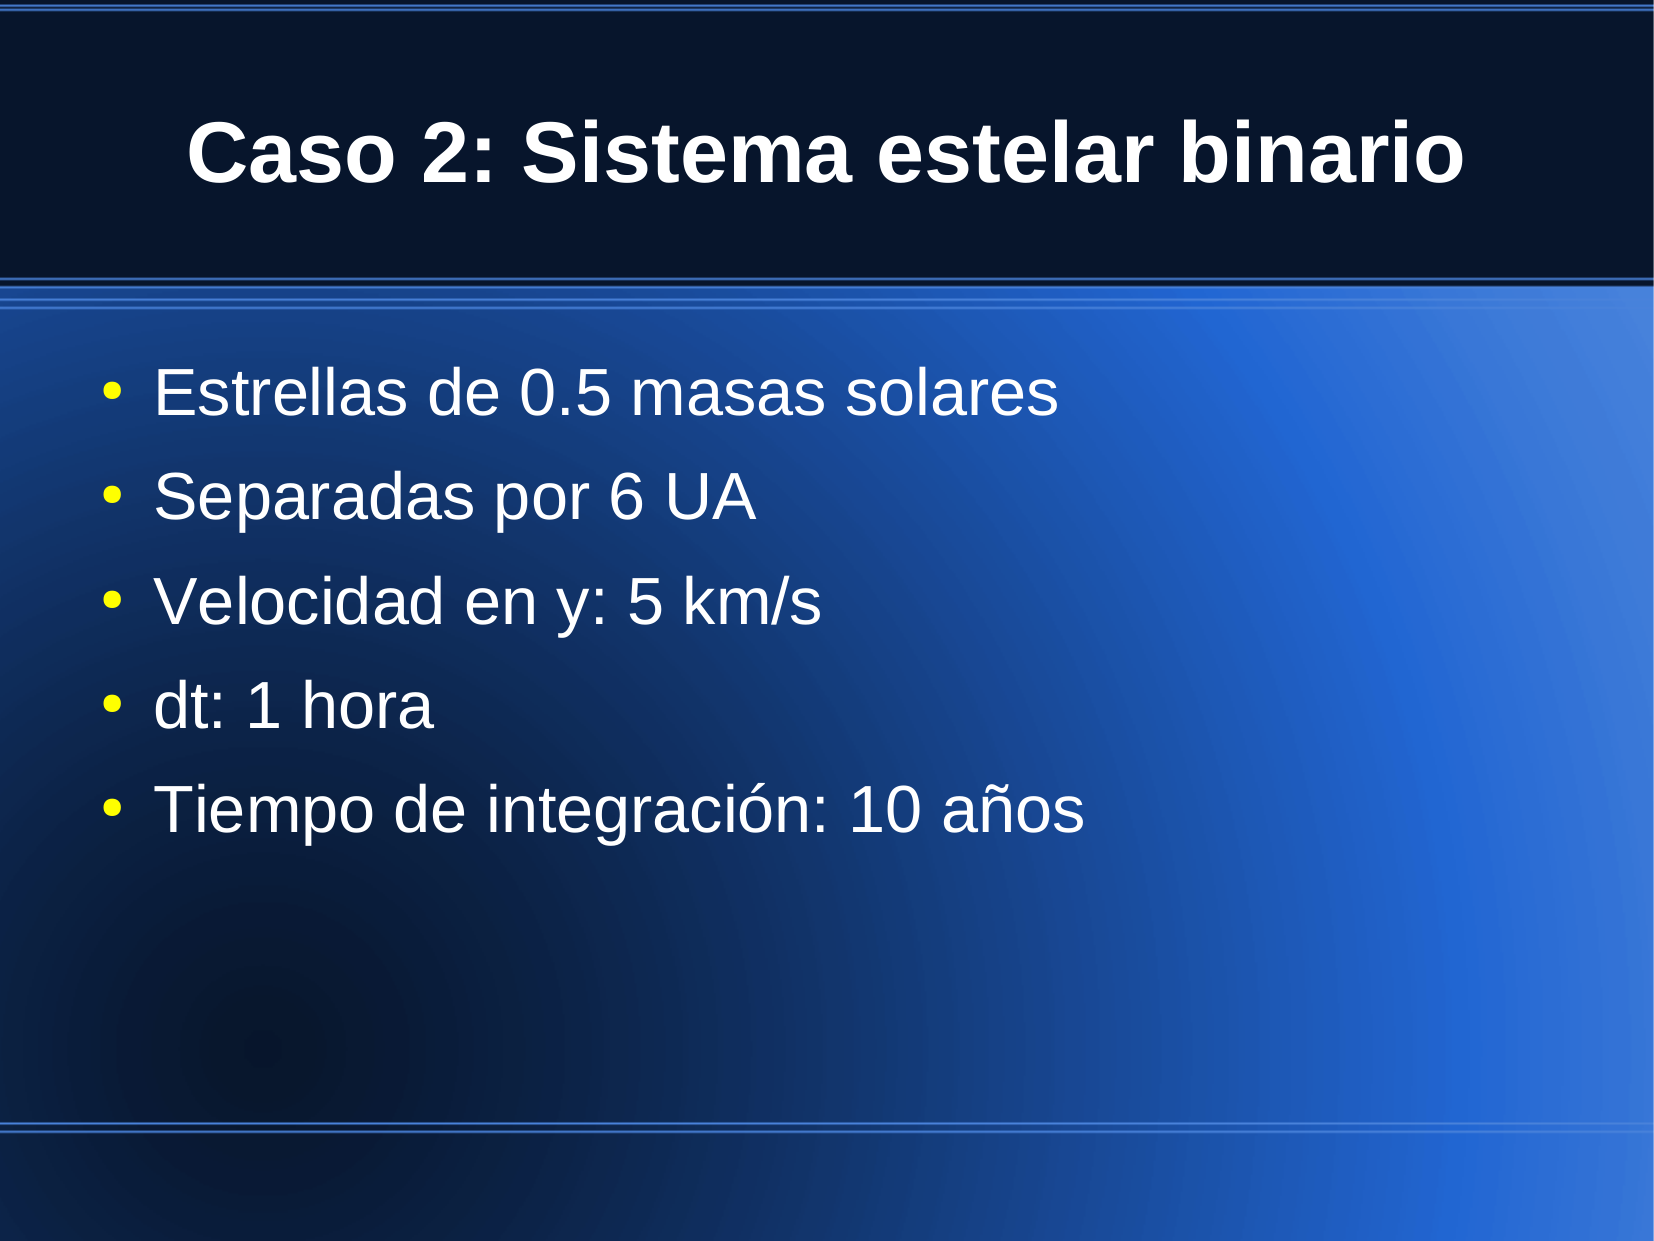

# Caso 2: Sistema estelar binario
Estrellas de 0.5 masas solares
Separadas por 6 UA
Velocidad en y: 5 km/s
dt: 1 hora
Tiempo de integración: 10 años